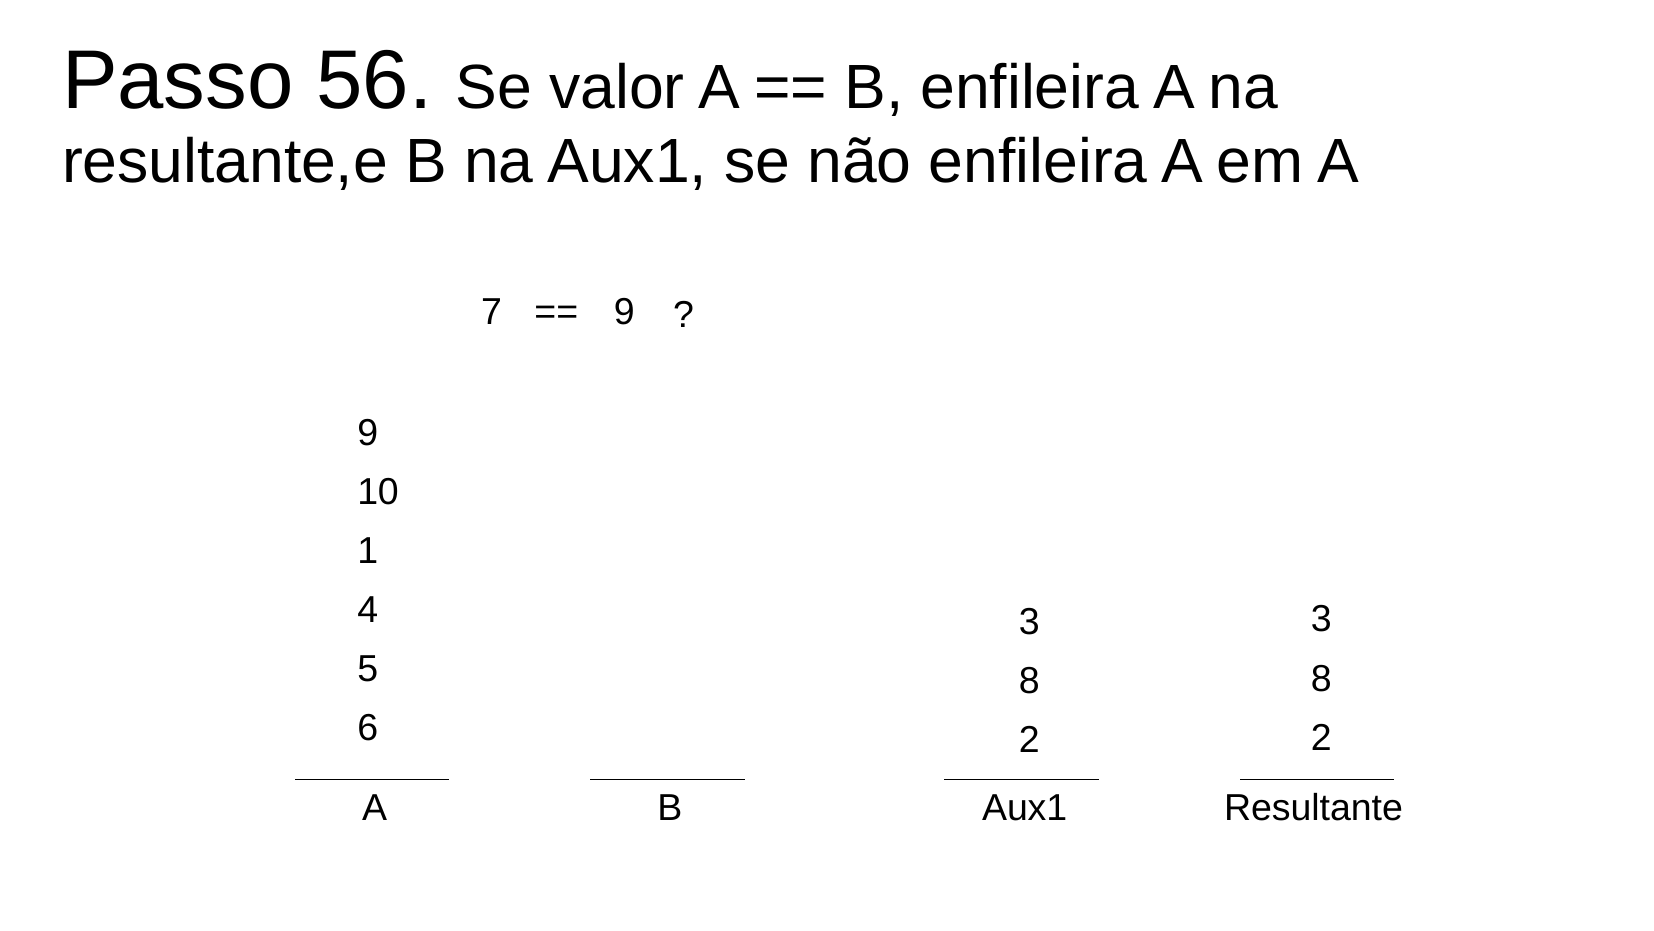

Passo 56. Se valor A == B, enfileira A na resultante,e B na Aux1, se não enfileira A em A
7
==
9
?
9
10
1
4
3
3
5
8
8
6
2
2
A
B
Aux1
Resultante